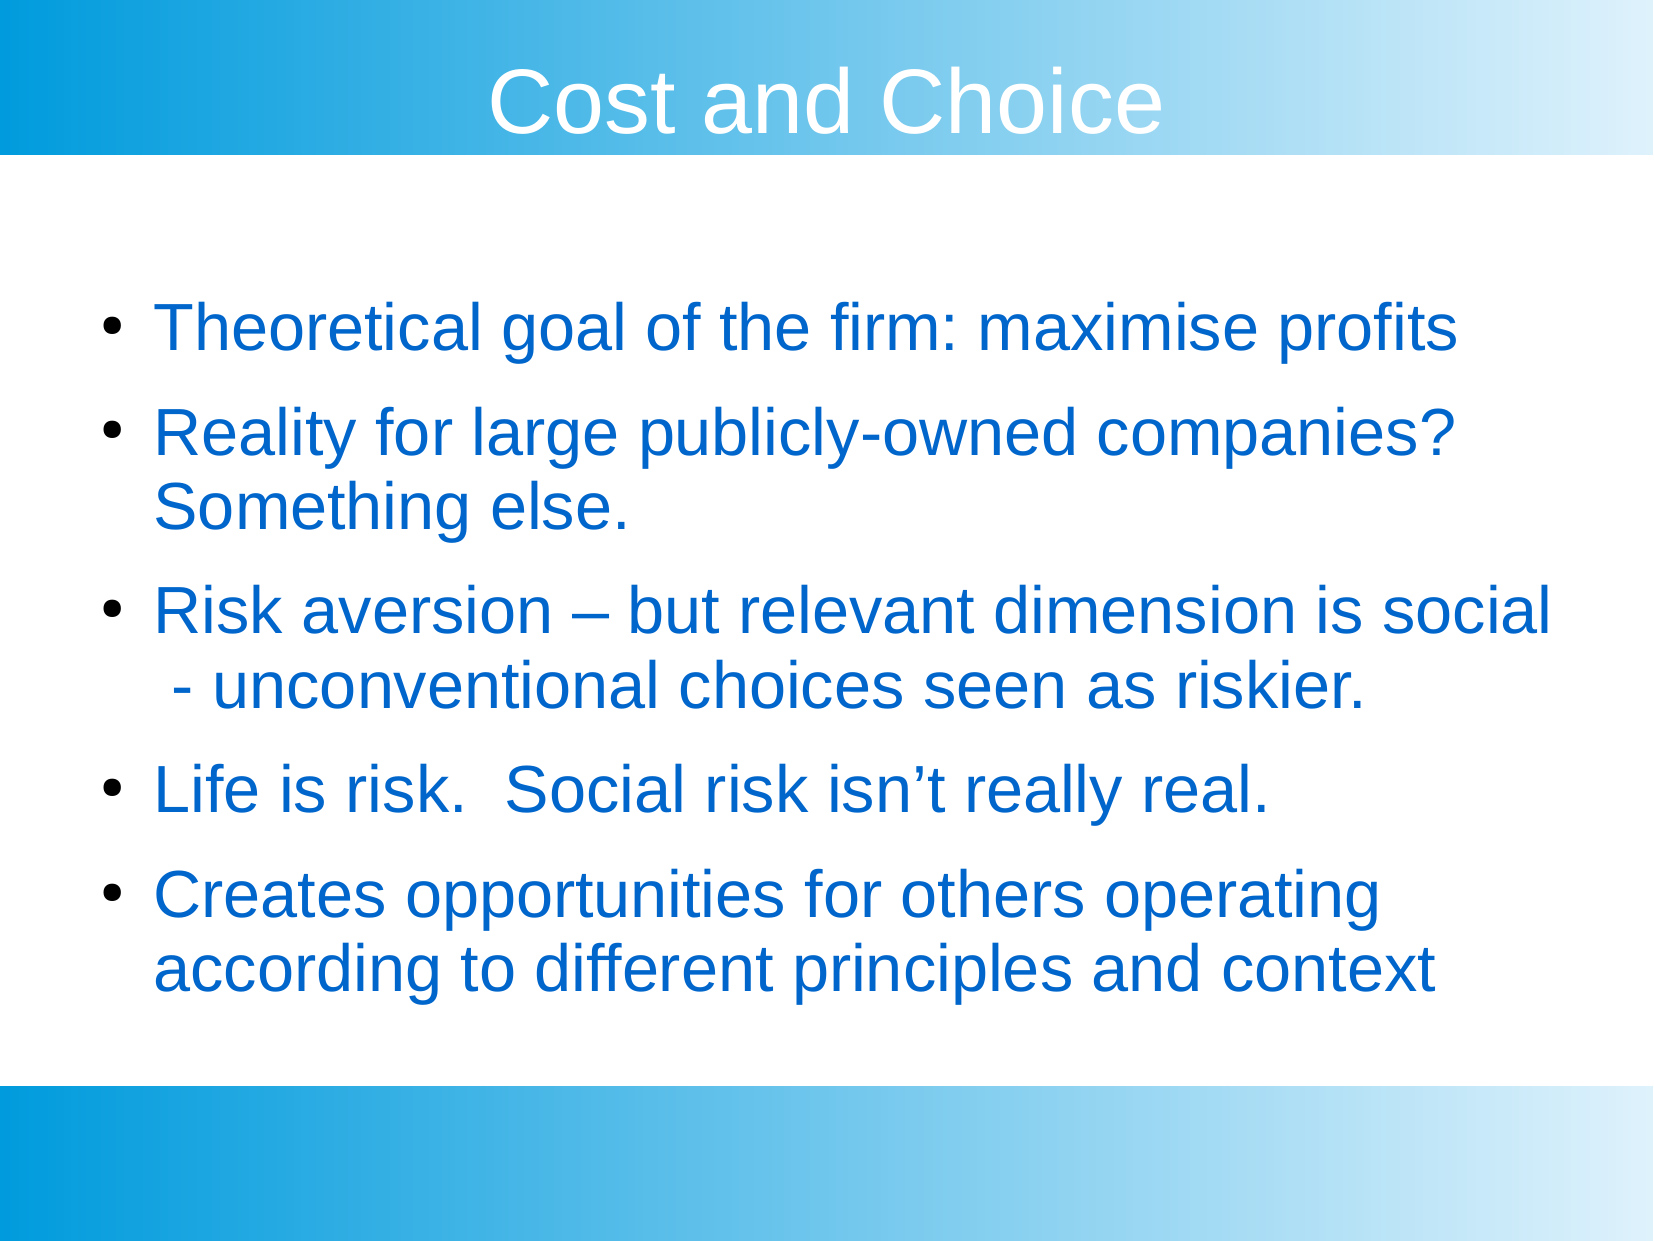

# Cost and Choice
Theoretical goal of the firm: maximise profits
Reality for large publicly-owned companies? Something else.
Risk aversion – but relevant dimension is social - unconventional choices seen as riskier.
Life is risk. Social risk isn’t really real.
Creates opportunities for others operating according to different principles and context